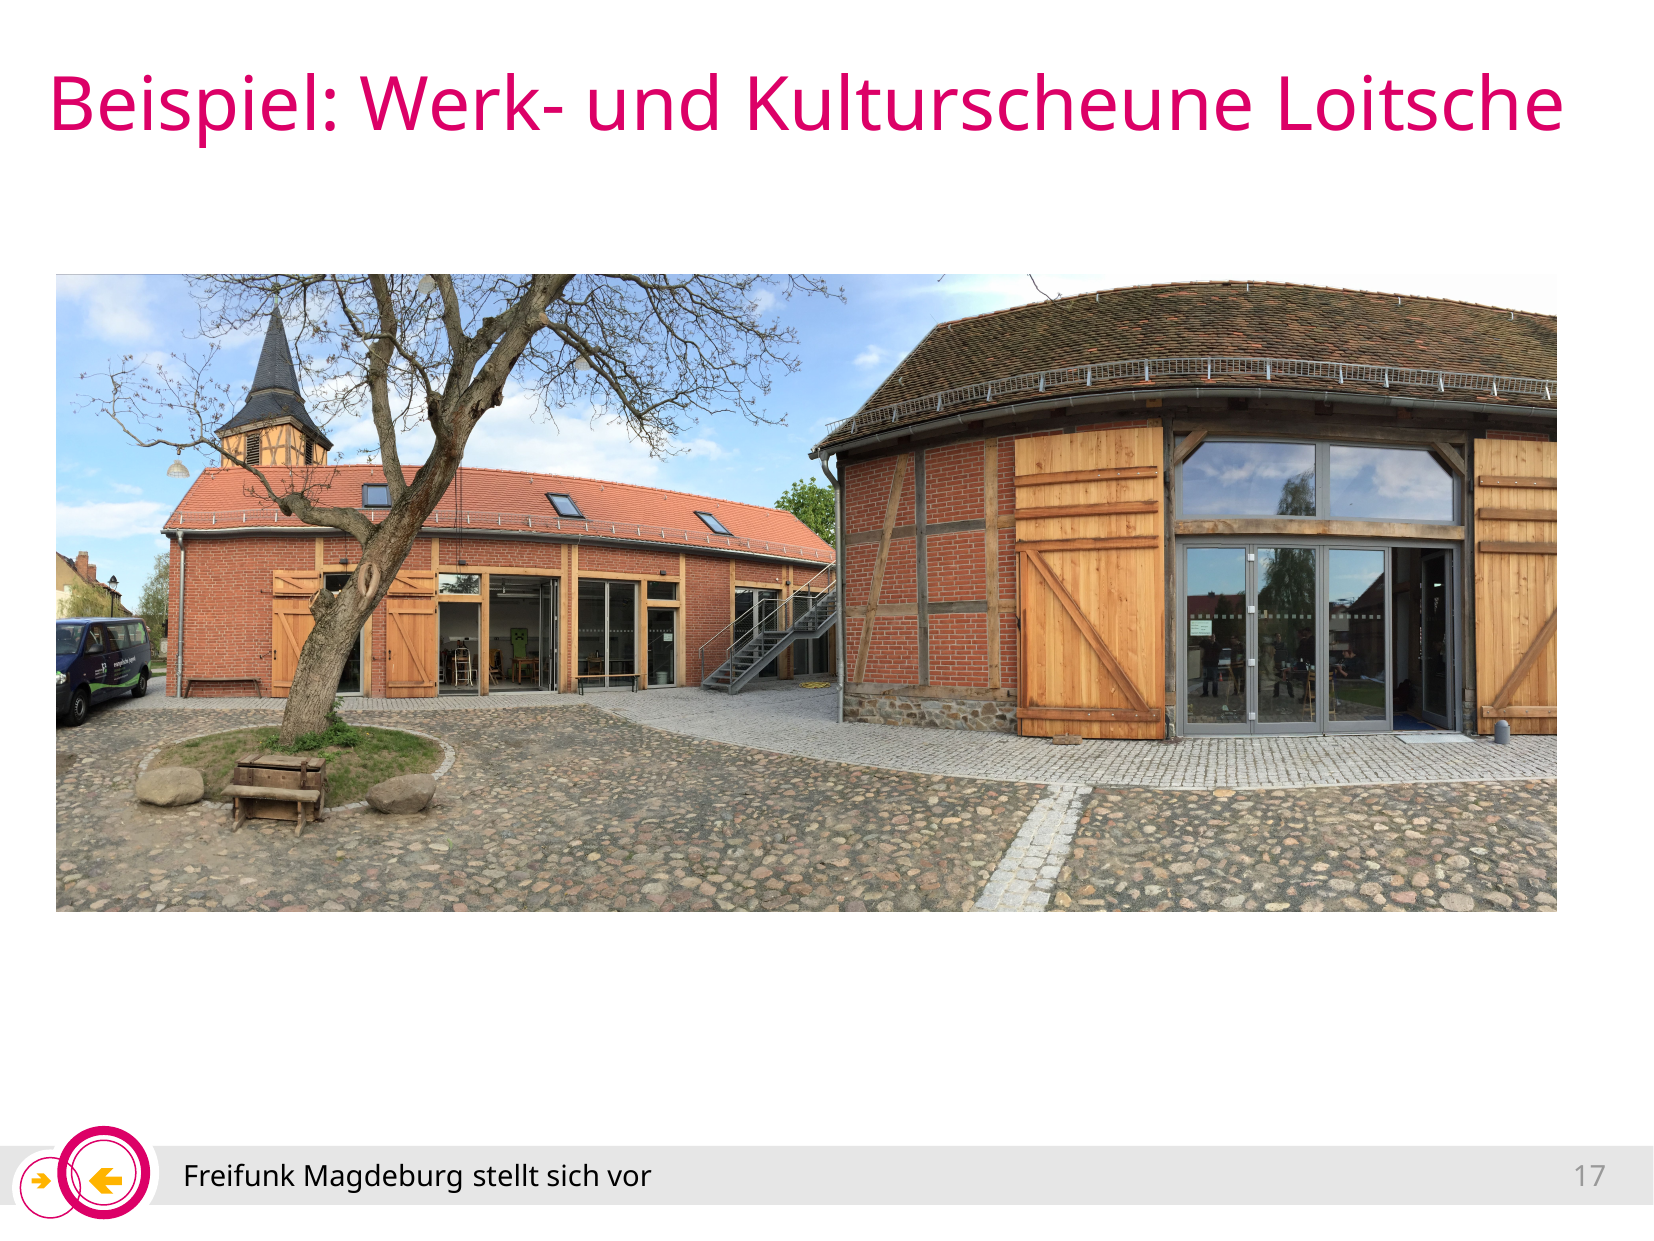

# Beispiel: Werk- und Kulturscheune Loitsche
stellt sich vor
17